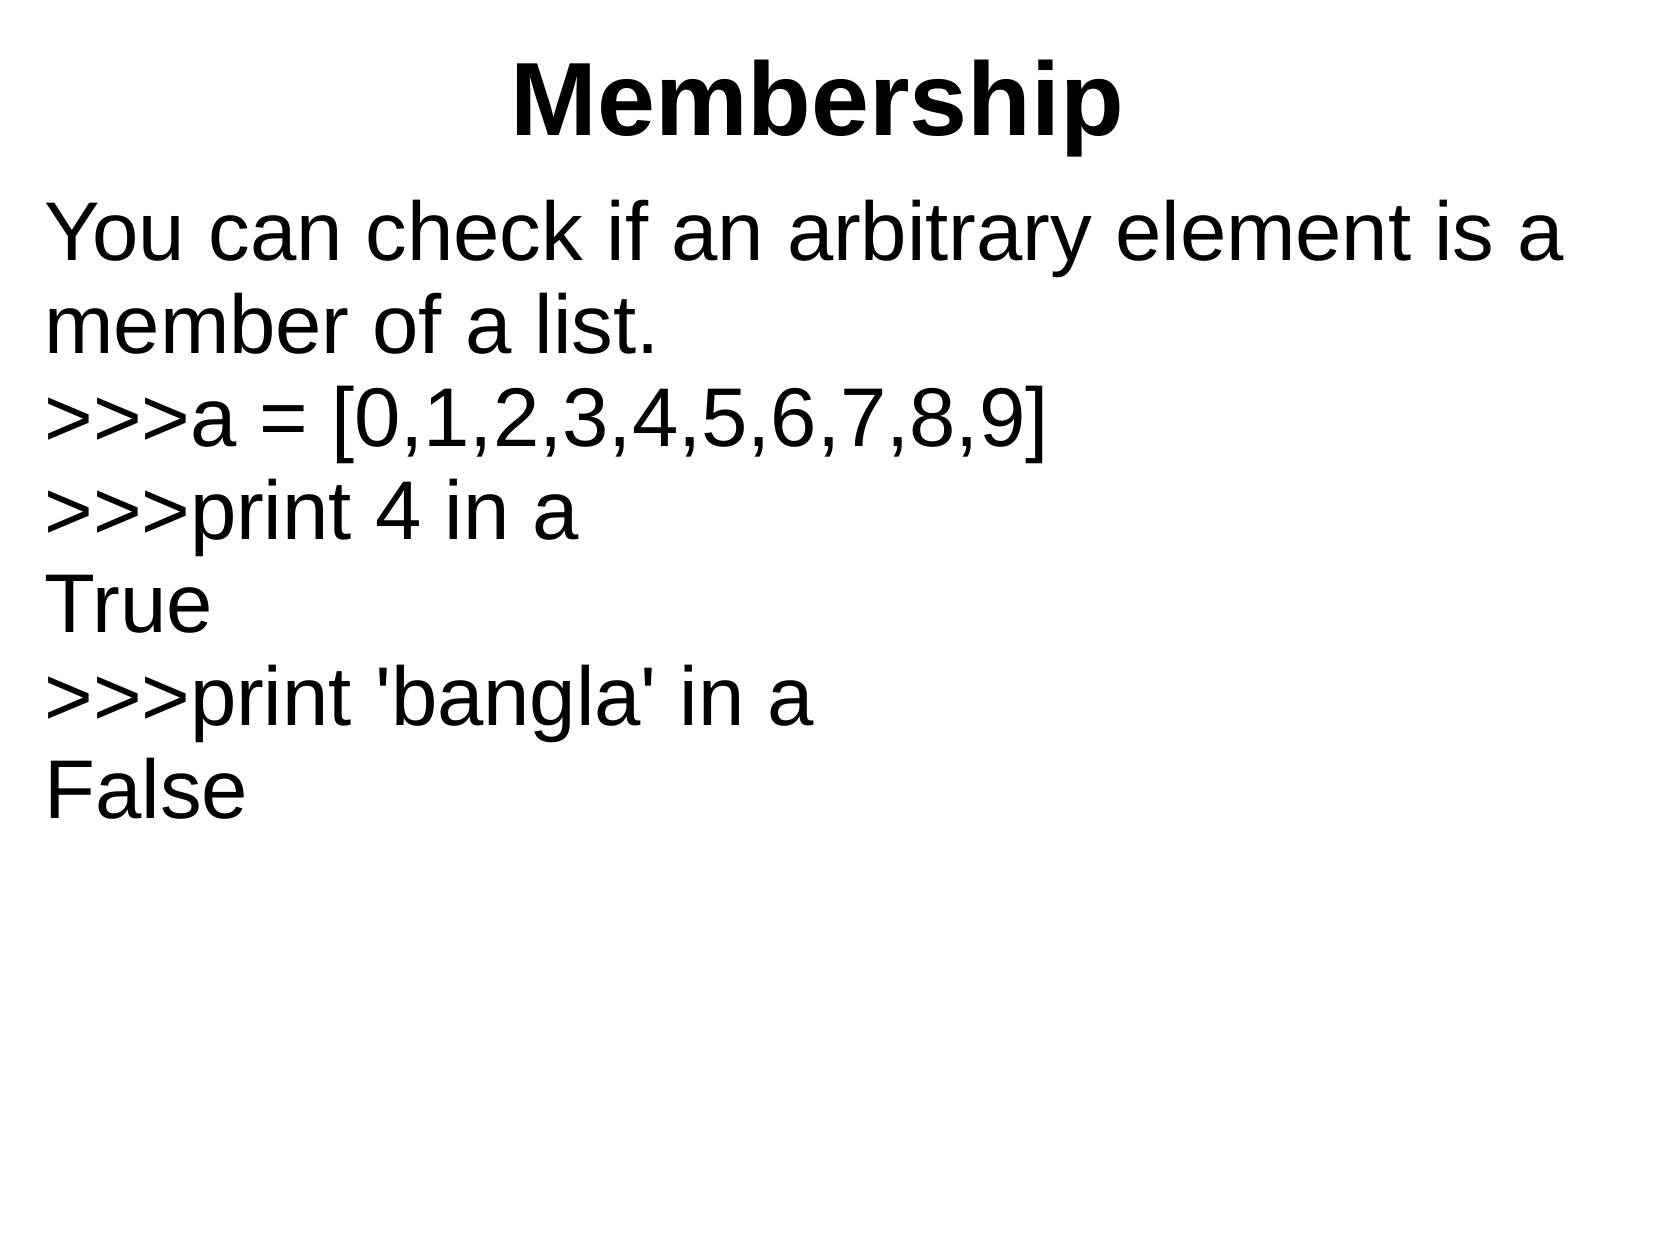

Membership
You can check if an arbitrary element is a member of a list.
>>>a = [0,1,2,3,4,5,6,7,8,9]
>>>print 4 in a
True
>>>print 'bangla' in a
False